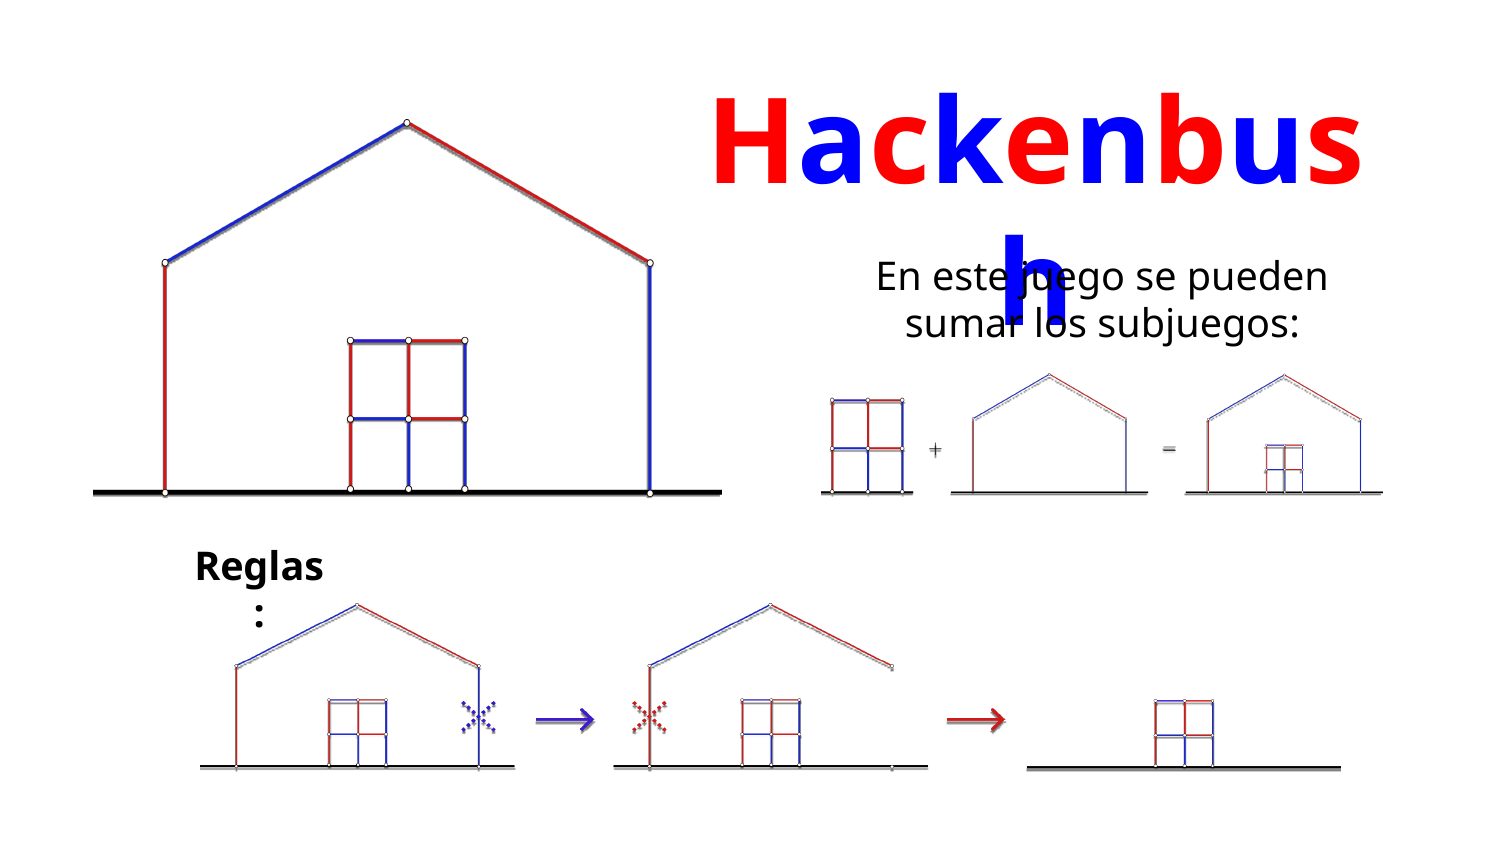

Hackenbush
En este juego se pueden sumar los subjuegos:
Reglas: